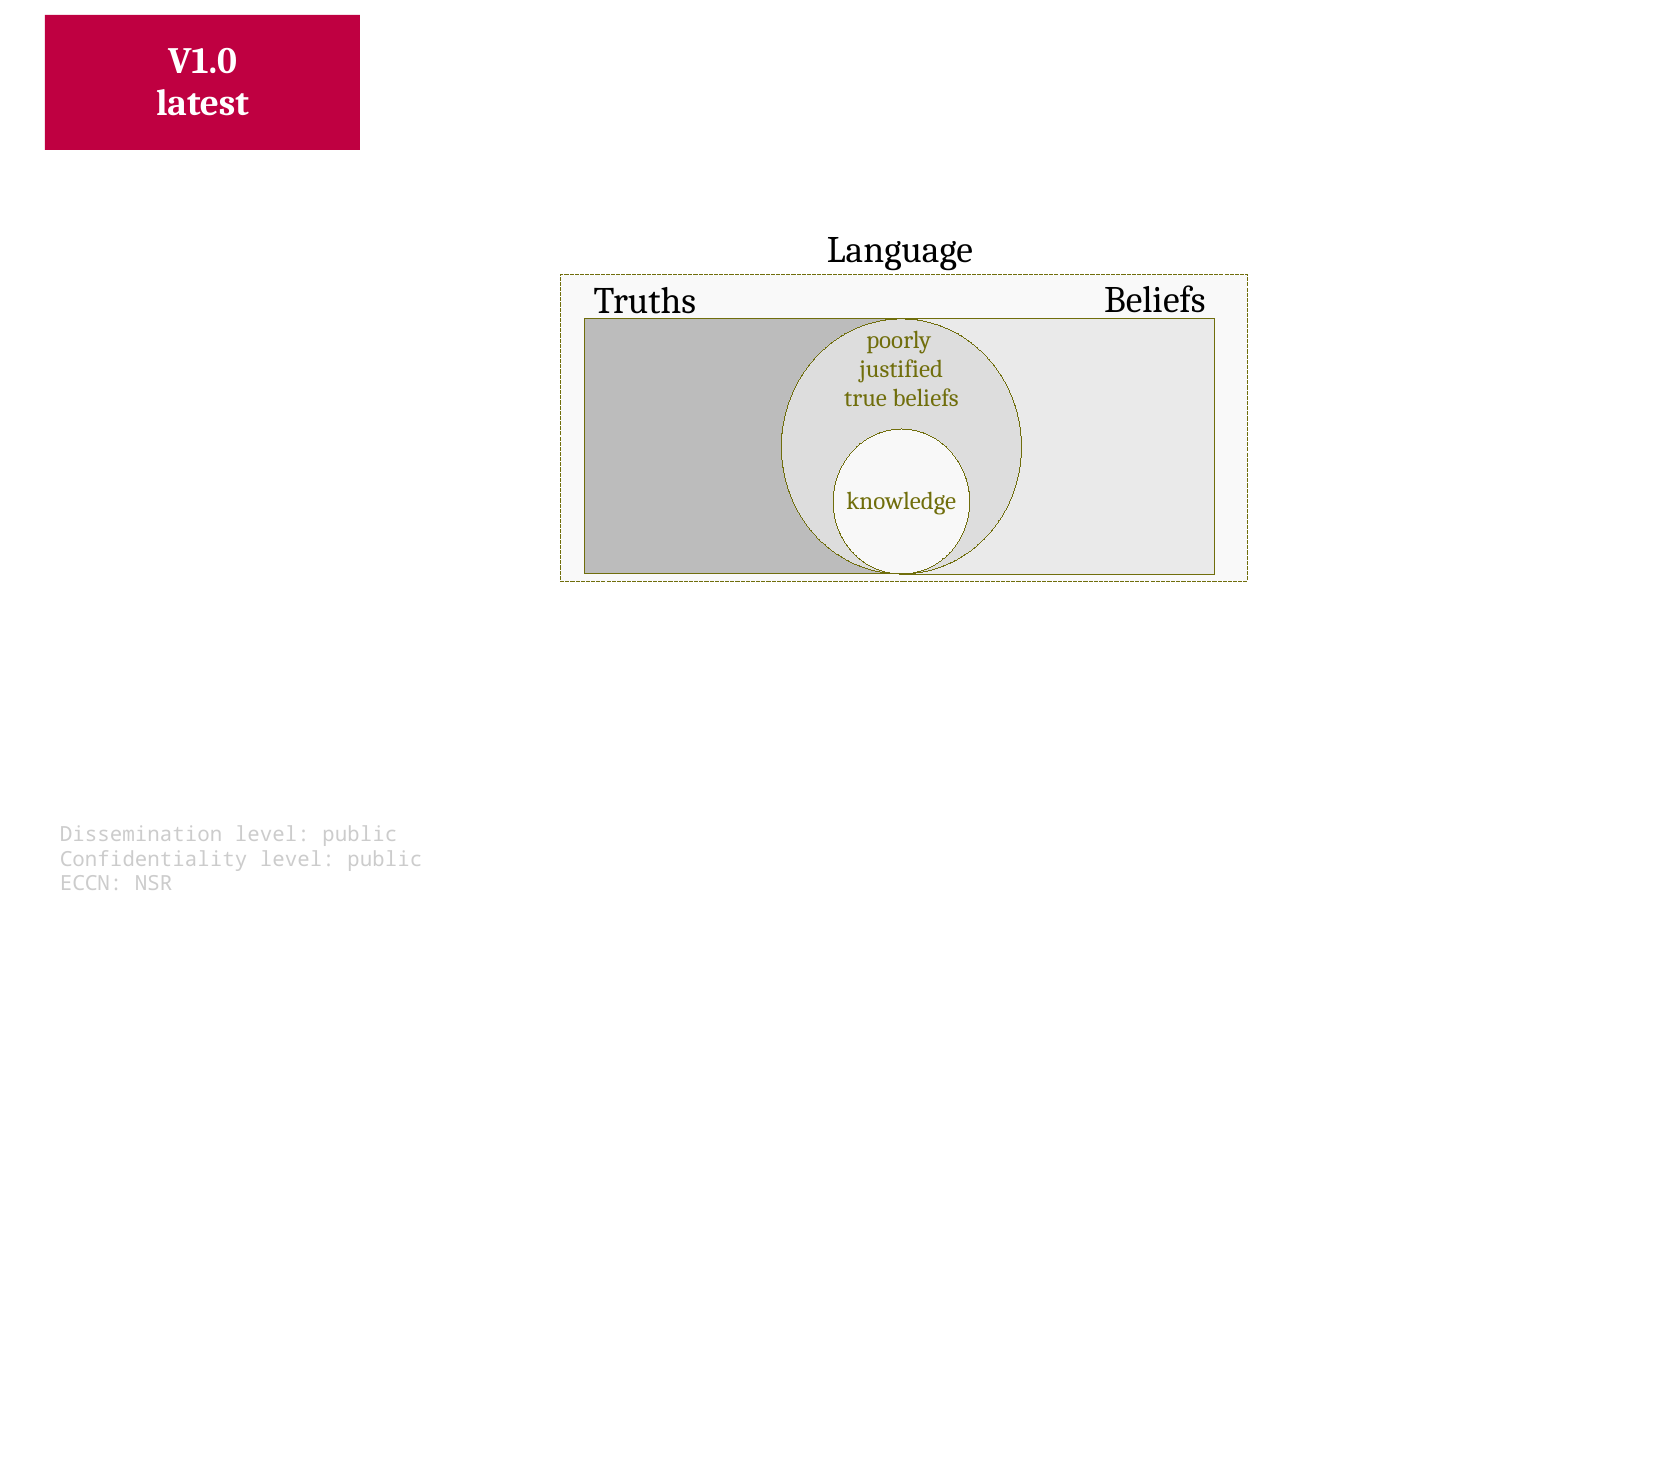

V1.0
latest
Language
Beliefs
Truths
poorly
justified
true beliefs
knowledge
Dissemination level: public
Confidentiality level: public
ECCN: NSR